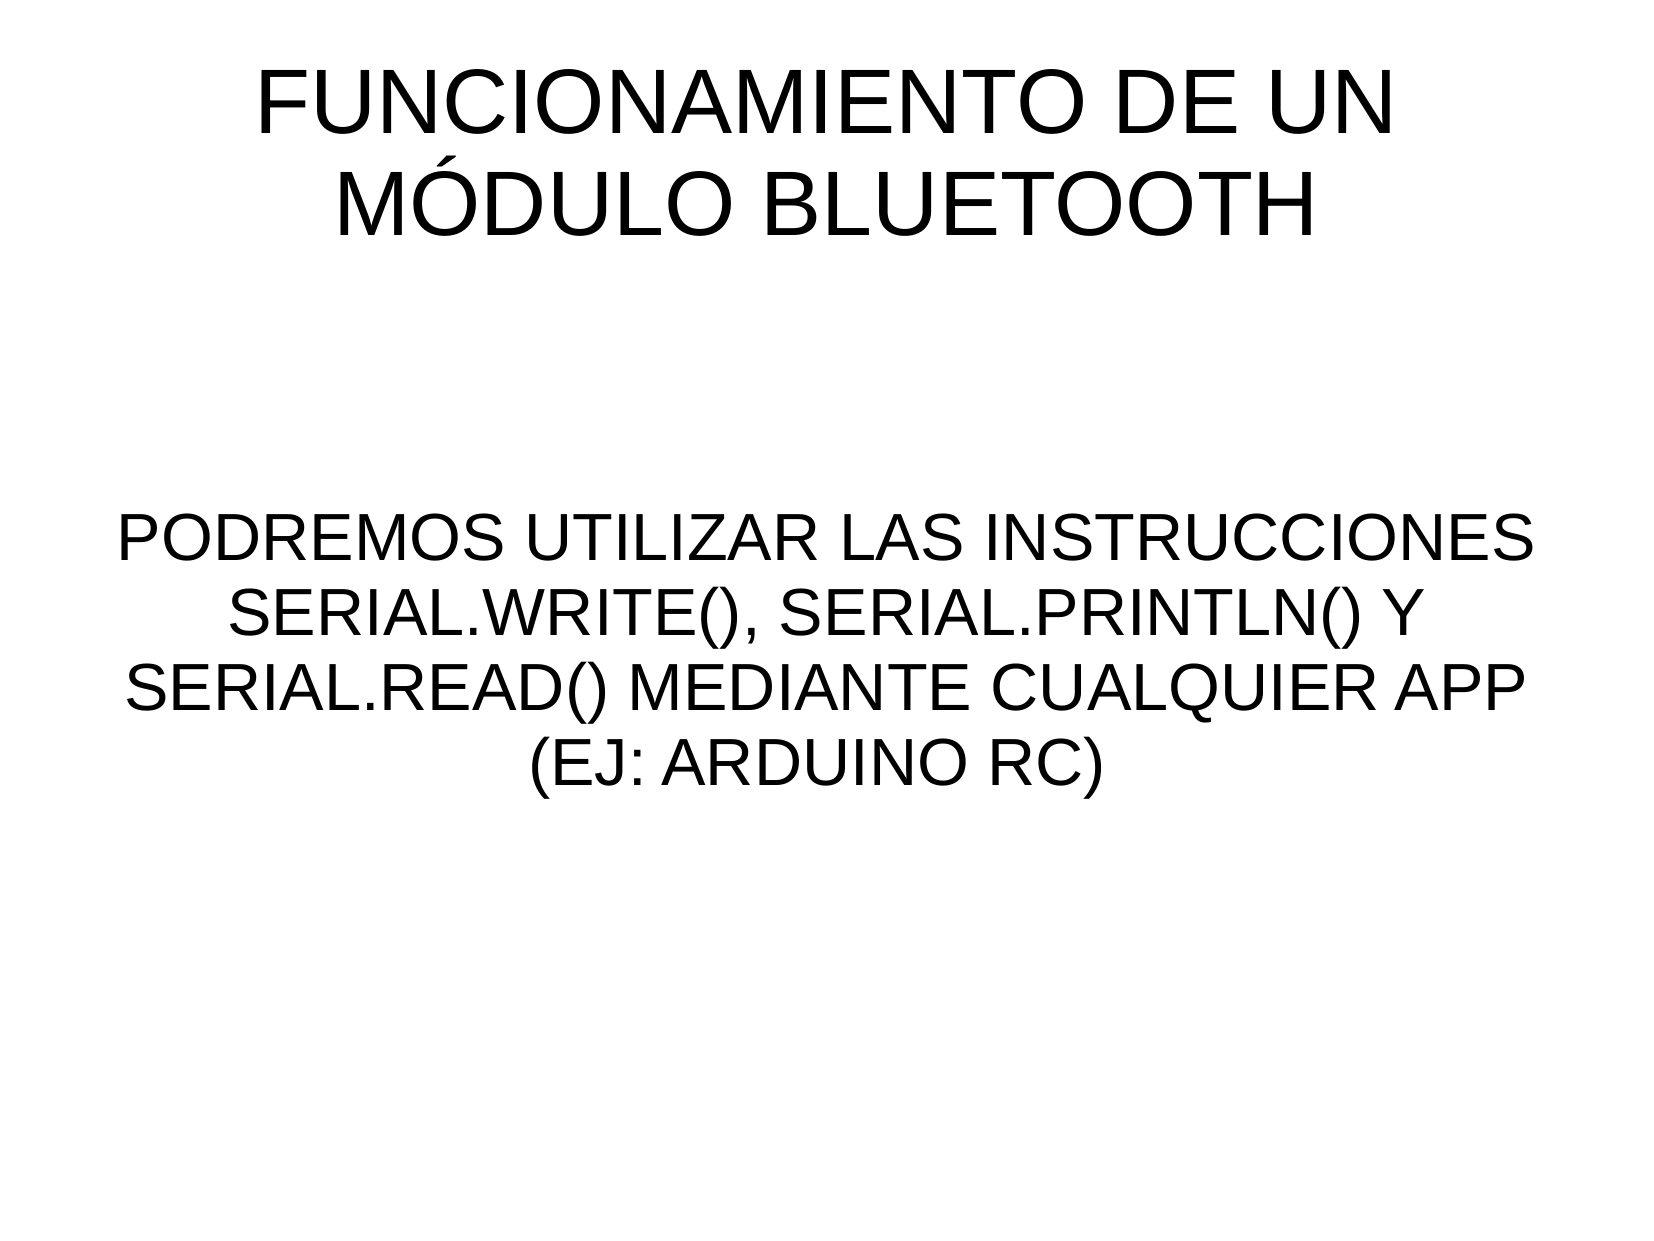

# FUNCIONAMIENTO DE UN MÓDULO BLUETOOTH
PODREMOS UTILIZAR LAS INSTRUCCIONES SERIAL.WRITE(), SERIAL.PRINTLN() Y SERIAL.READ() MEDIANTE CUALQUIER APP
(EJ: ARDUINO RC)